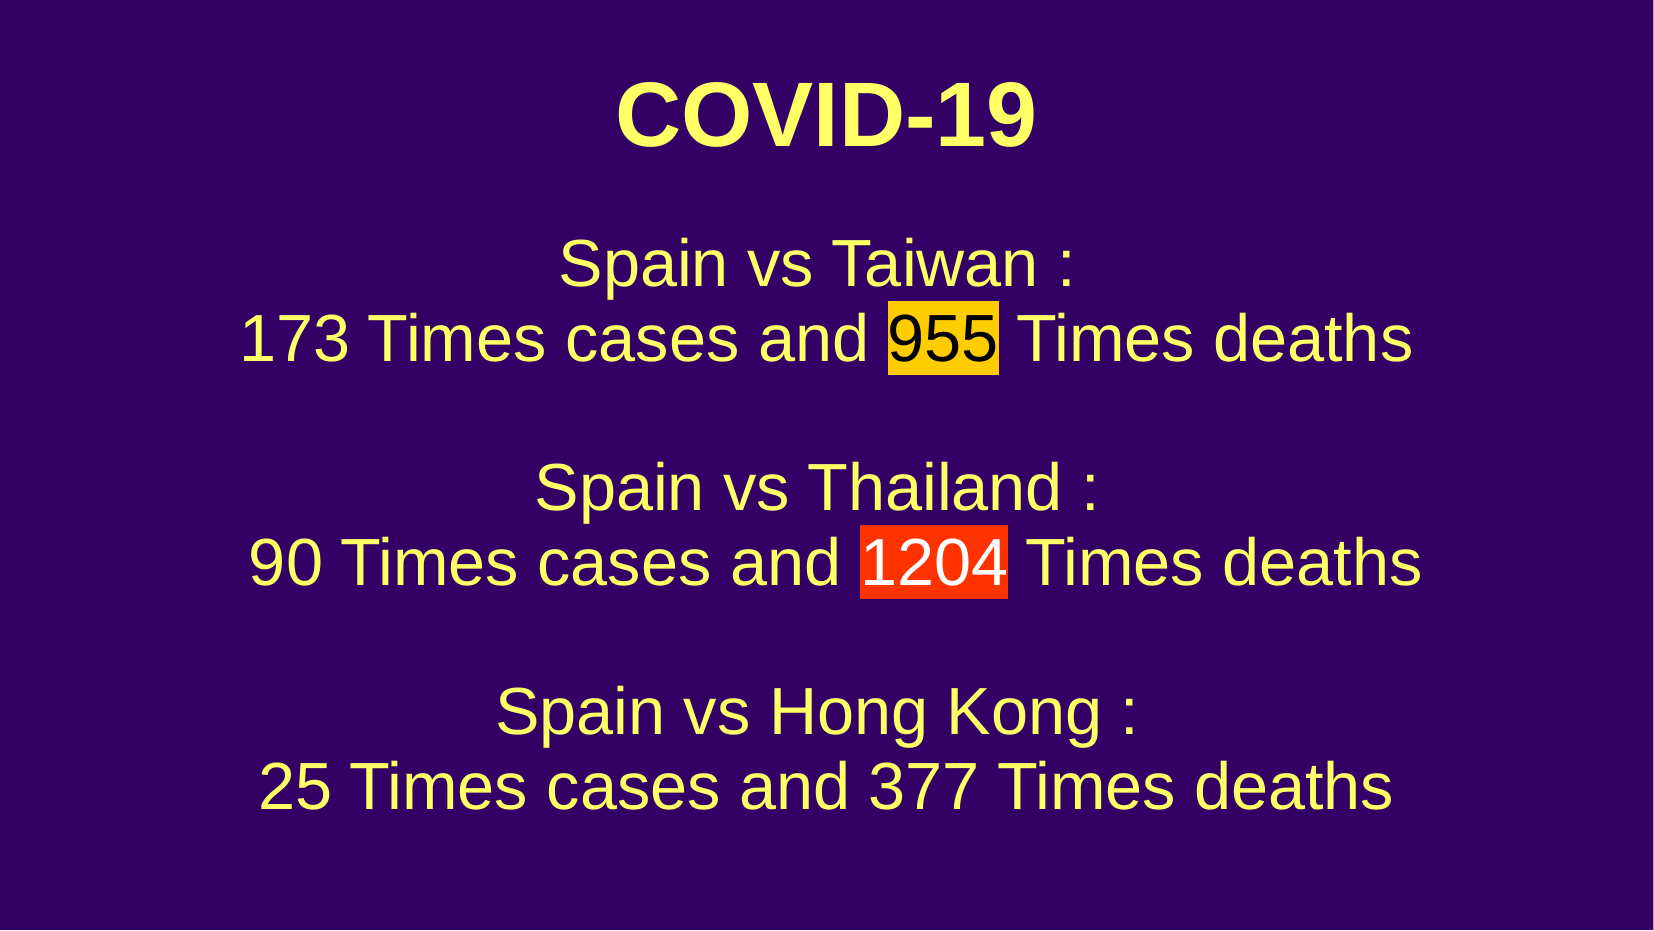

# COVID-19
Spain vs Taiwan :
173 Times cases and 955 Times deaths
Spain vs Thailand :
 90 Times cases and 1204 Times deaths
Spain vs Hong Kong :
25 Times cases and 377 Times deaths